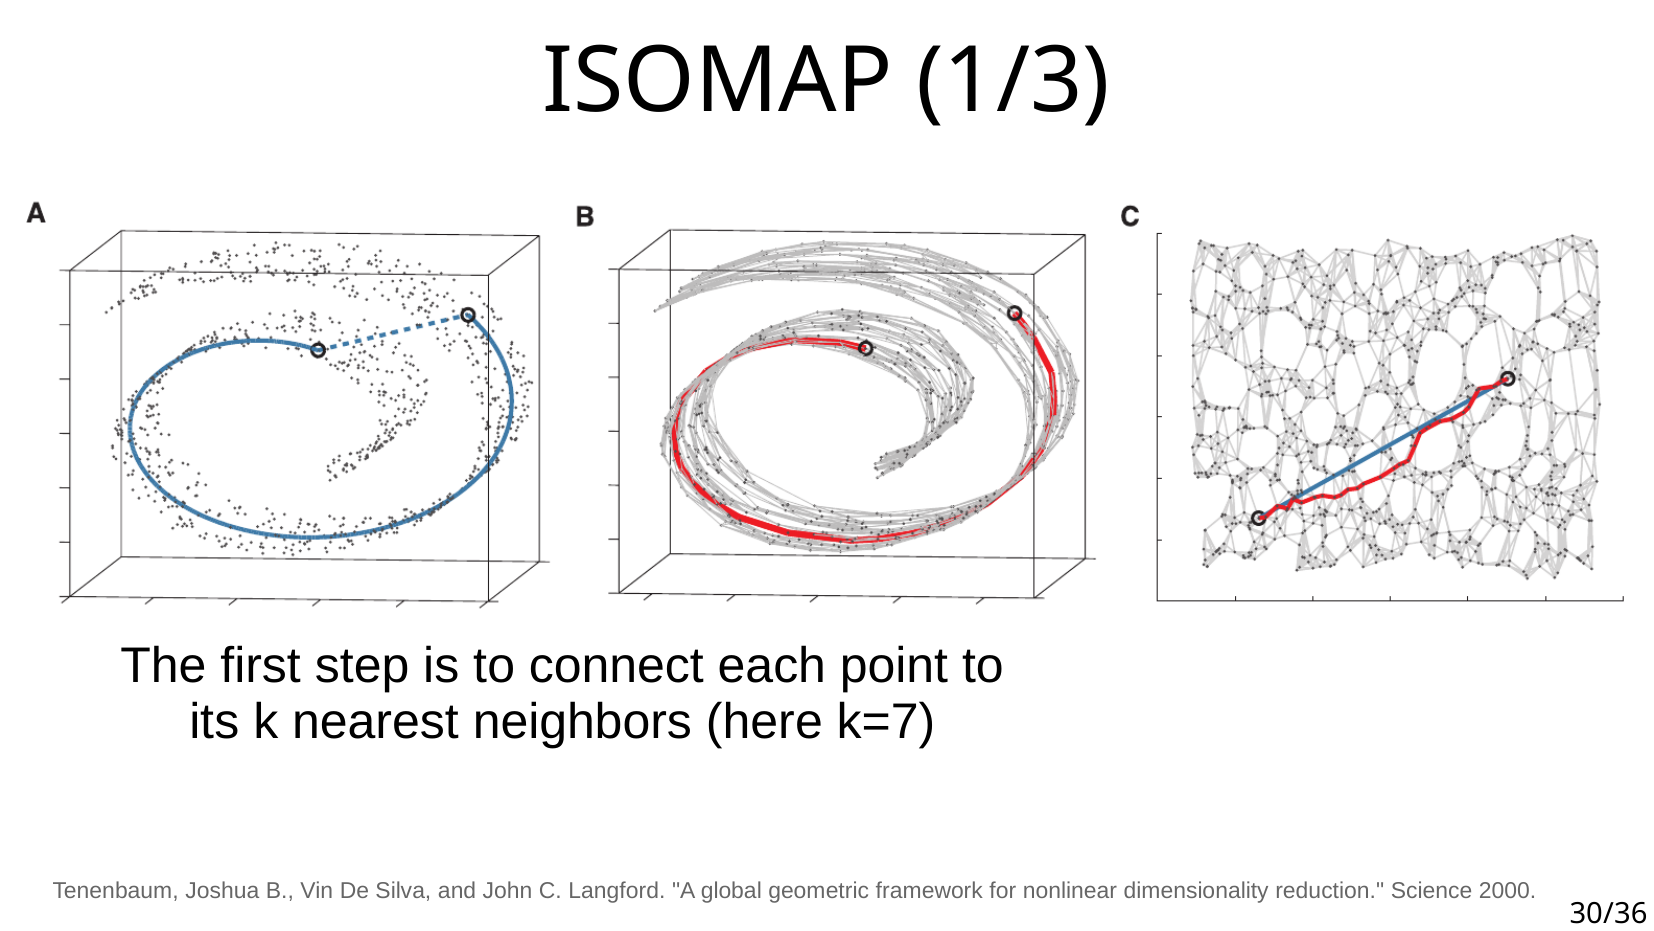

# ISOMAP (1/3)
The first step is to connect each point to its k nearest neighbors (here k=7)
Tenenbaum, Joshua B., Vin De Silva, and John C. Langford. "A global geometric framework for nonlinear dimensionality reduction." Science 2000.
30